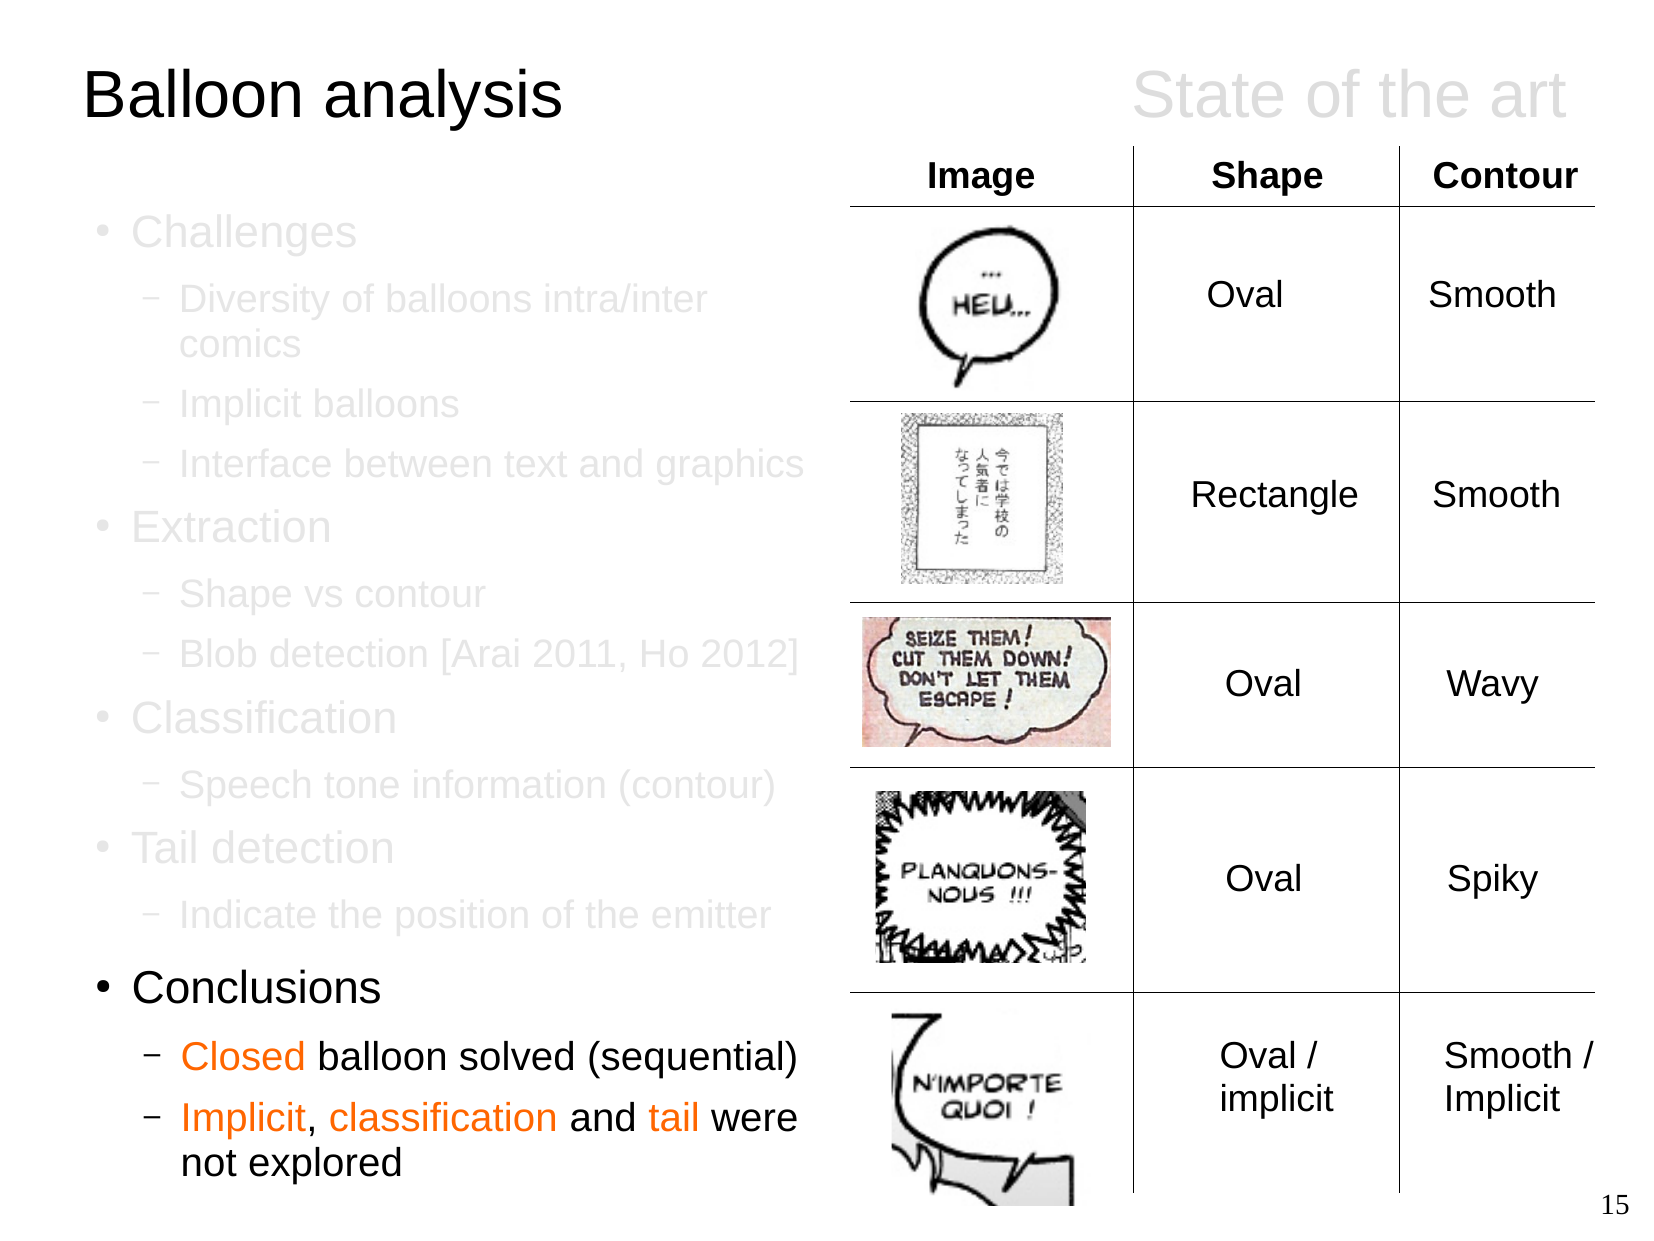

# Balloon analysis
	Image		 Shape	 Contour
Challenges
Diversity of balloons intra/inter comics
Implicit balloons
Interface between text and graphics
Extraction
Shape vs contour
Blob detection [Arai 2011, Ho 2012]
Classification
Speech tone information (contour)
Tail detection
Indicate the position of the emitter
Oval		Smooth
Rectangle Smooth
Oval		Wavy
Oval		Spiky
Conclusions
Closed balloon solved (sequential)
Implicit, classification and tail were not explored
Oval /
implicit
Smooth / Implicit
15